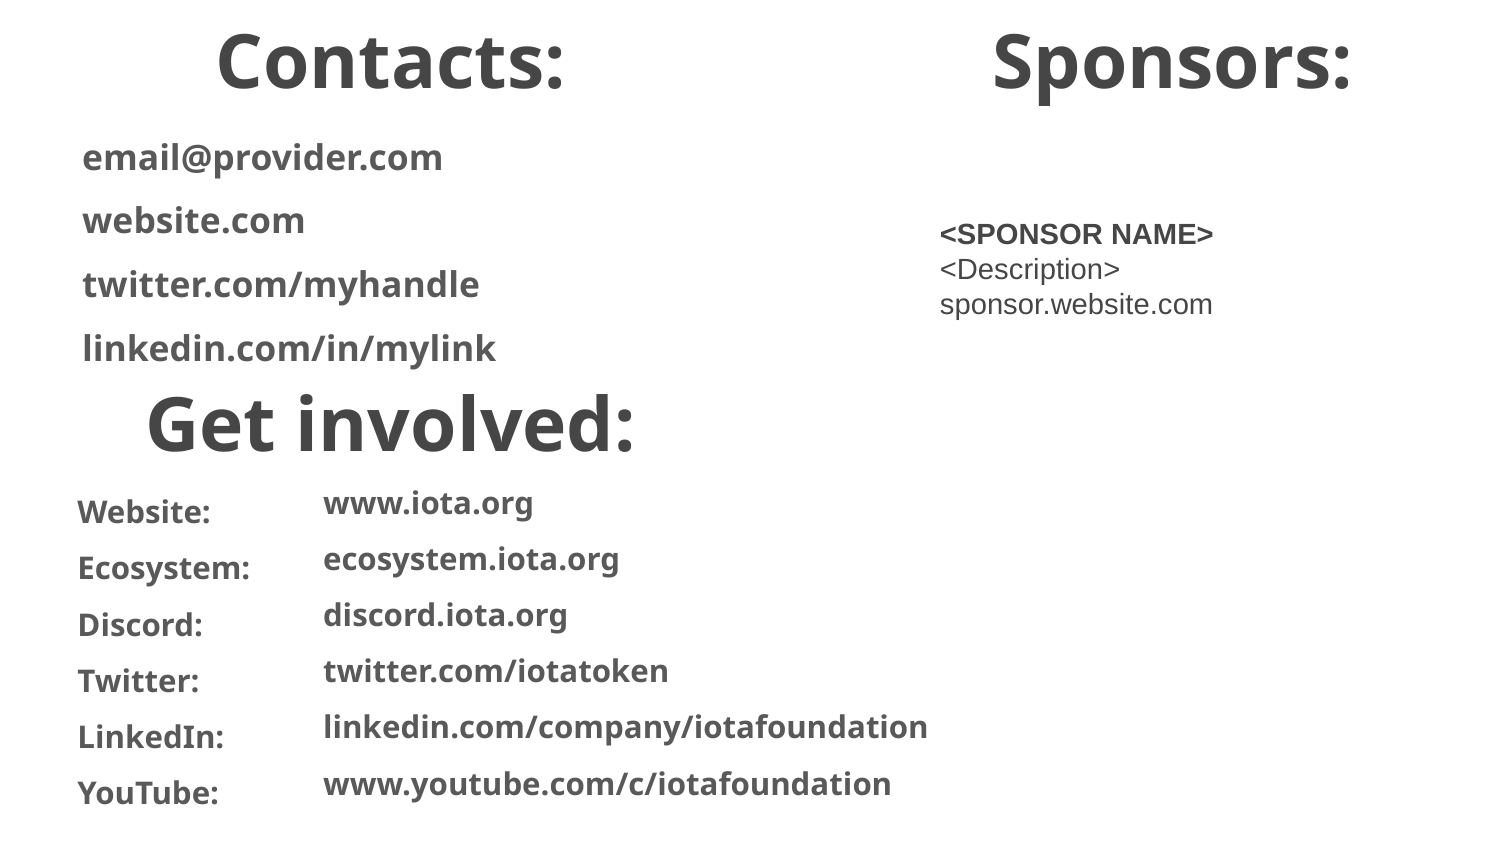

# Contacts:
Sponsors:
email@provider.com
website.com
twitter.com/myhandle
linkedin.com/in/mylink
<SPONSOR NAME>
<Description>
sponsor.website.com
Get involved:
www.iota.org
ecosystem.iota.org
discord.iota.org
twitter.com/iotatoken
linkedin.com/company/iotafoundation
www.youtube.com/c/iotafoundation
Website:
Ecosystem:
Discord:
Twitter:
LinkedIn:
YouTube: